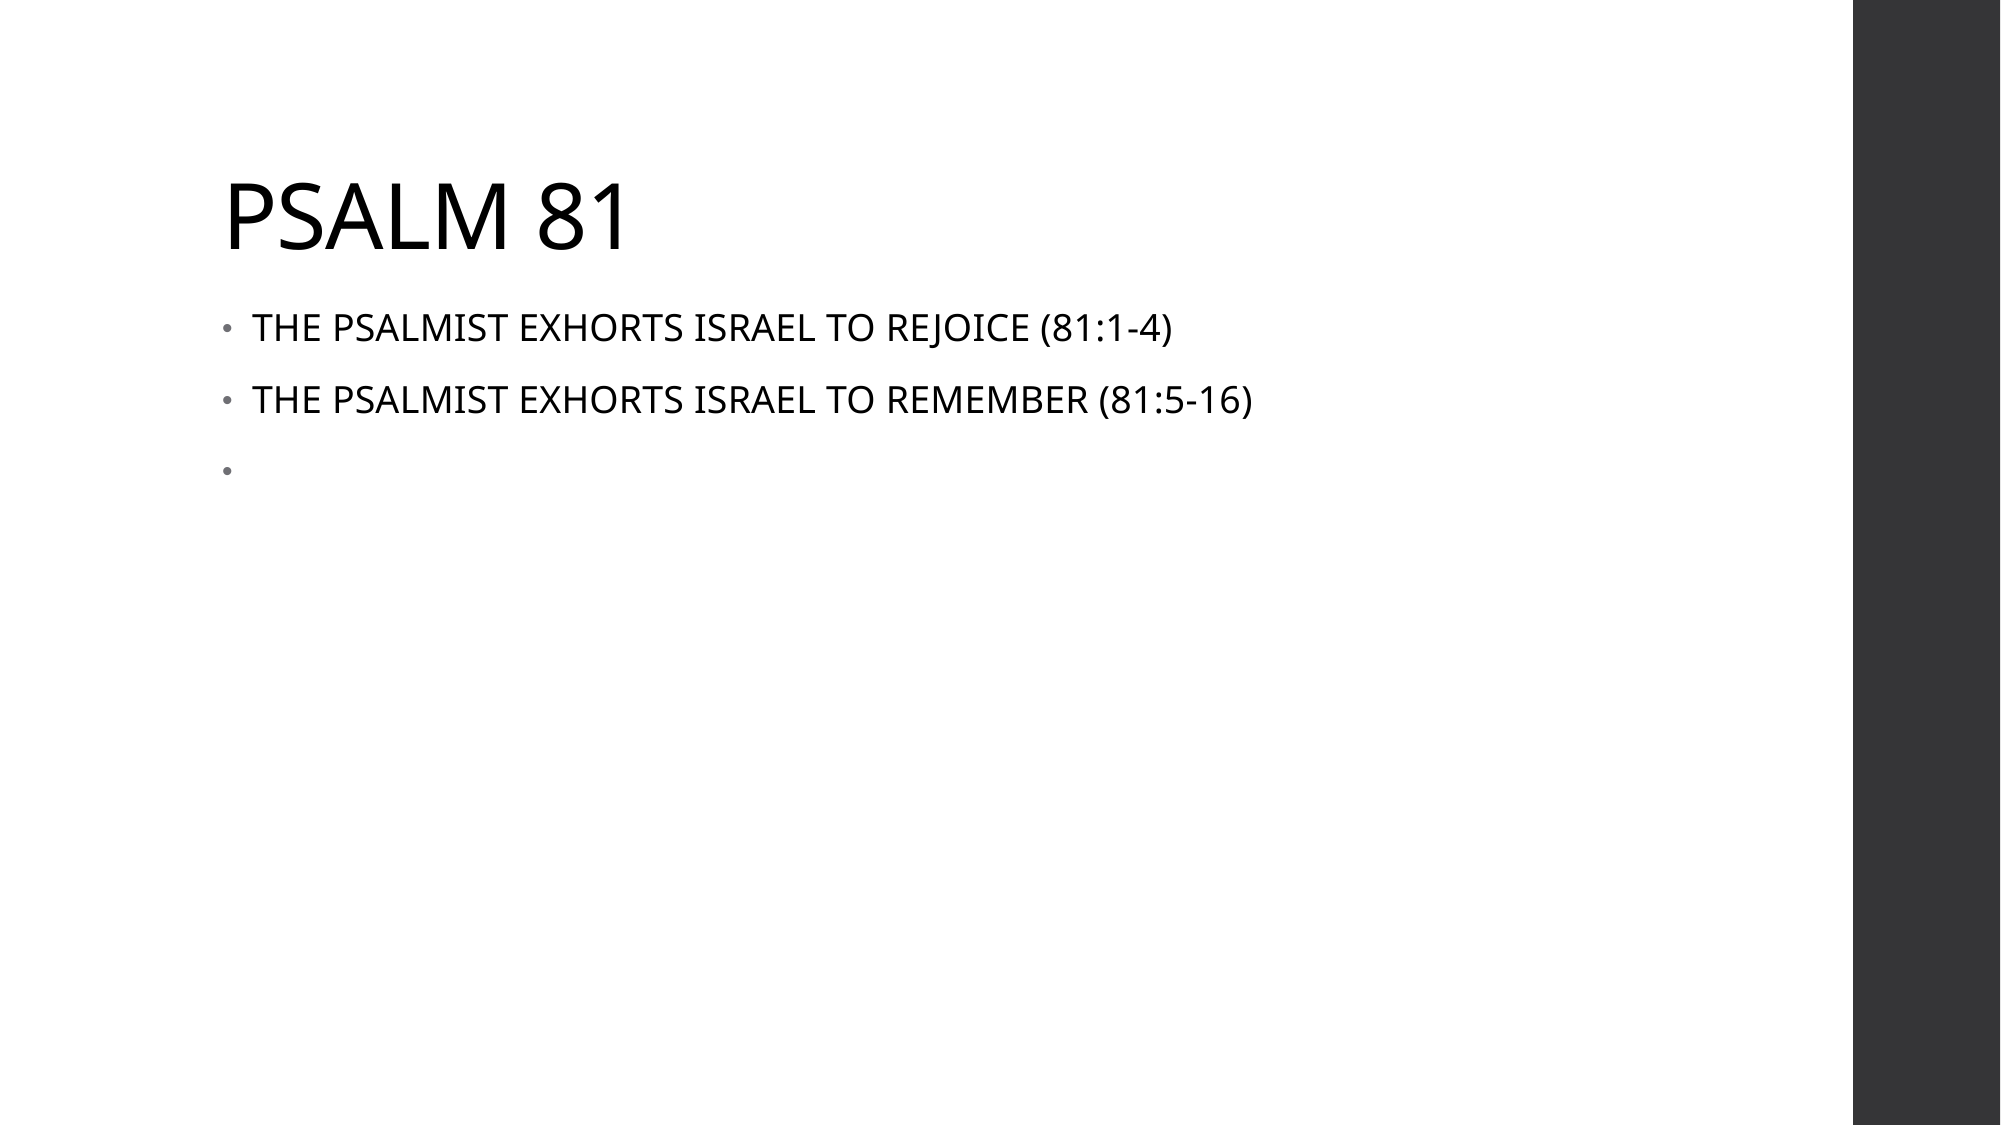

# PSALM 81
THE PSALMIST EXHORTS ISRAEL TO REJOICE (81:1-4)
THE PSALMIST EXHORTS ISRAEL TO REMEMBER (81:5-16)